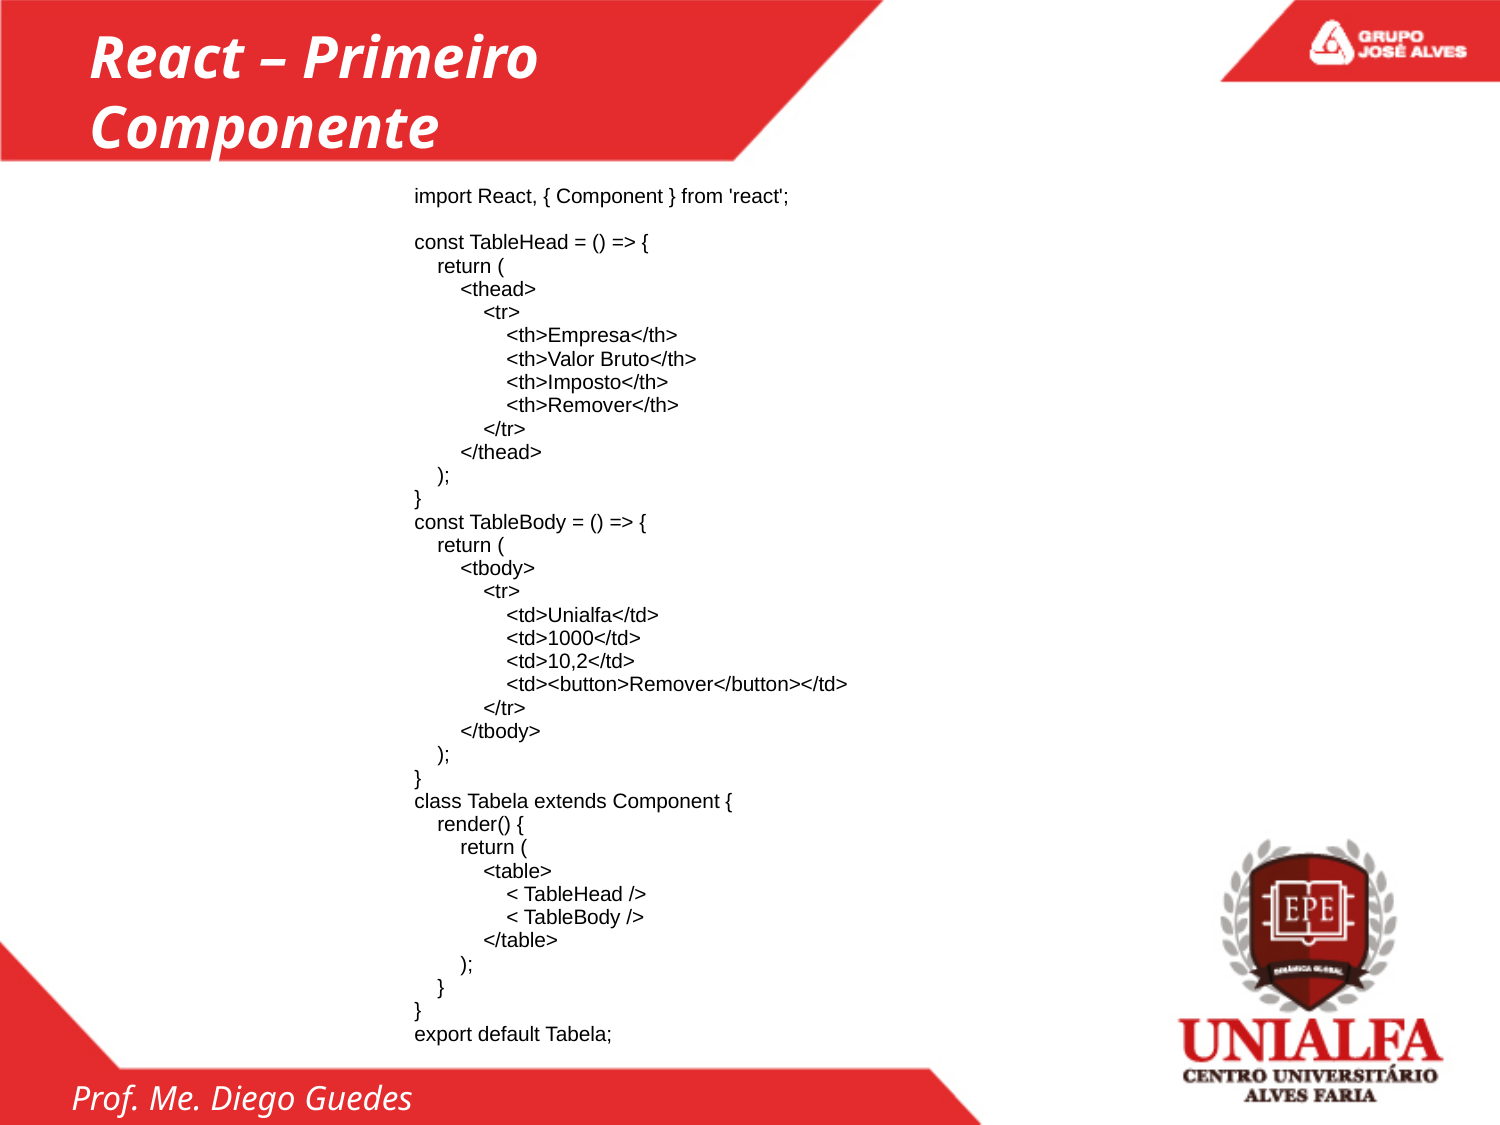

React – Primeiro Componente
import React, { Component } from 'react';
const TableHead = () => {
 return (
 <thead>
 <tr>
 <th>Empresa</th>
 <th>Valor Bruto</th>
 <th>Imposto</th>
 <th>Remover</th>
 </tr>
 </thead>
 );
}
const TableBody = () => {
 return (
 <tbody>
 <tr>
 <td>Unialfa</td>
 <td>1000</td>
 <td>10,2</td>
 <td><button>Remover</button></td>
 </tr>
 </tbody>
 );
}
class Tabela extends Component {
 render() {
 return (
 <table>
 < TableHead />
 < TableBody />
 </table>
 );
 }
}
export default Tabela;
Prof. Me. Diego Guedes